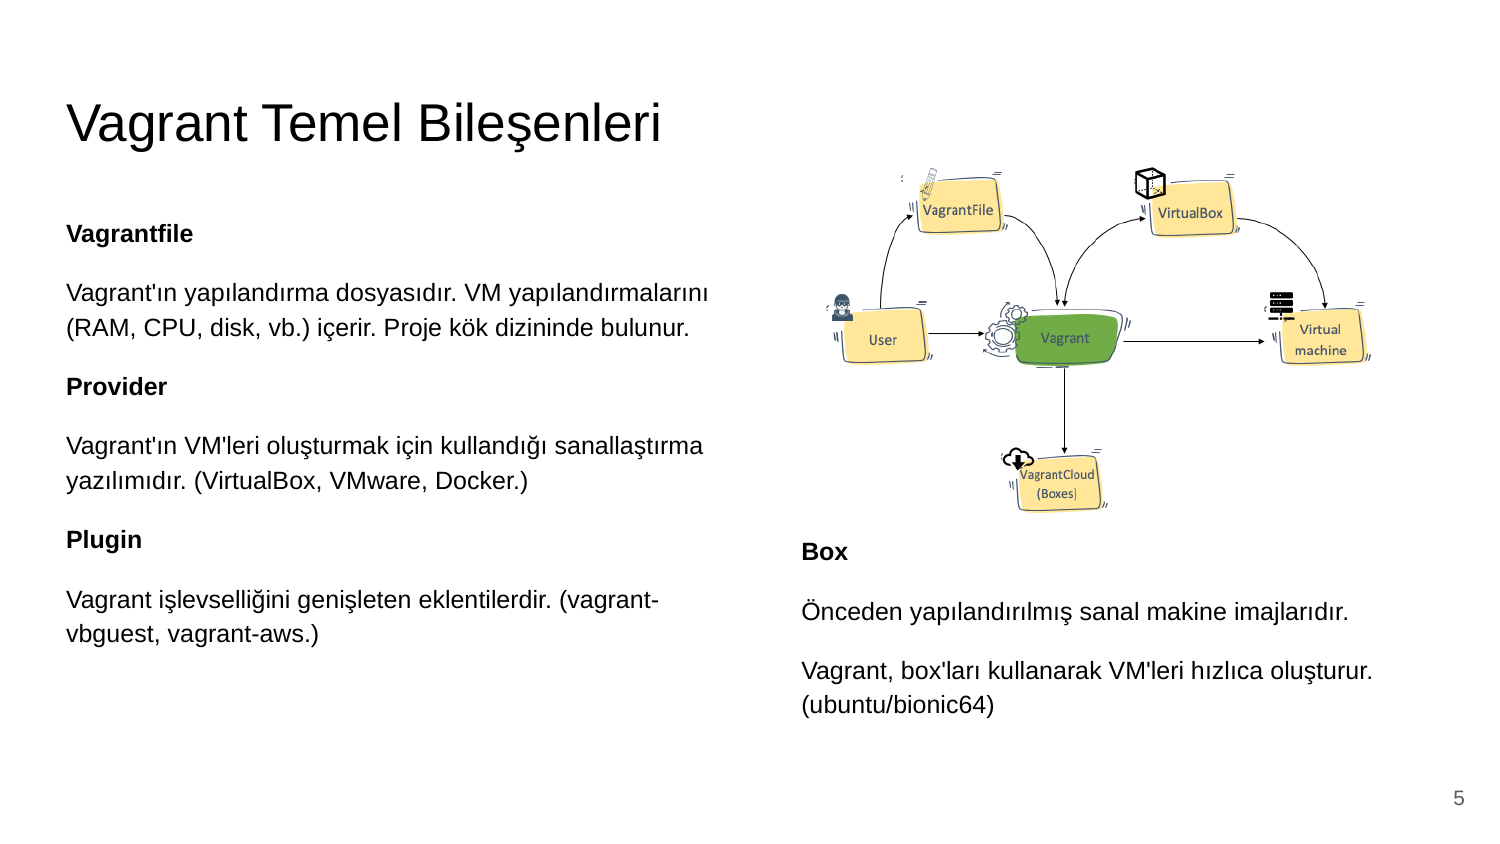

# Vagrant Temel Bileşenleri
Vagrantfile
Vagrant'ın yapılandırma dosyasıdır. VM yapılandırmalarını (RAM, CPU, disk, vb.) içerir. Proje kök dizininde bulunur.
Provider
Vagrant'ın VM'leri oluşturmak için kullandığı sanallaştırma yazılımıdır. (VirtualBox, VMware, Docker.)
Plugin
Vagrant işlevselliğini genişleten eklentilerdir. (vagrant-vbguest, vagrant-aws.)
Box
Önceden yapılandırılmış sanal makine imajlarıdır.
Vagrant, box'ları kullanarak VM'leri hızlıca oluşturur. (ubuntu/bionic64)